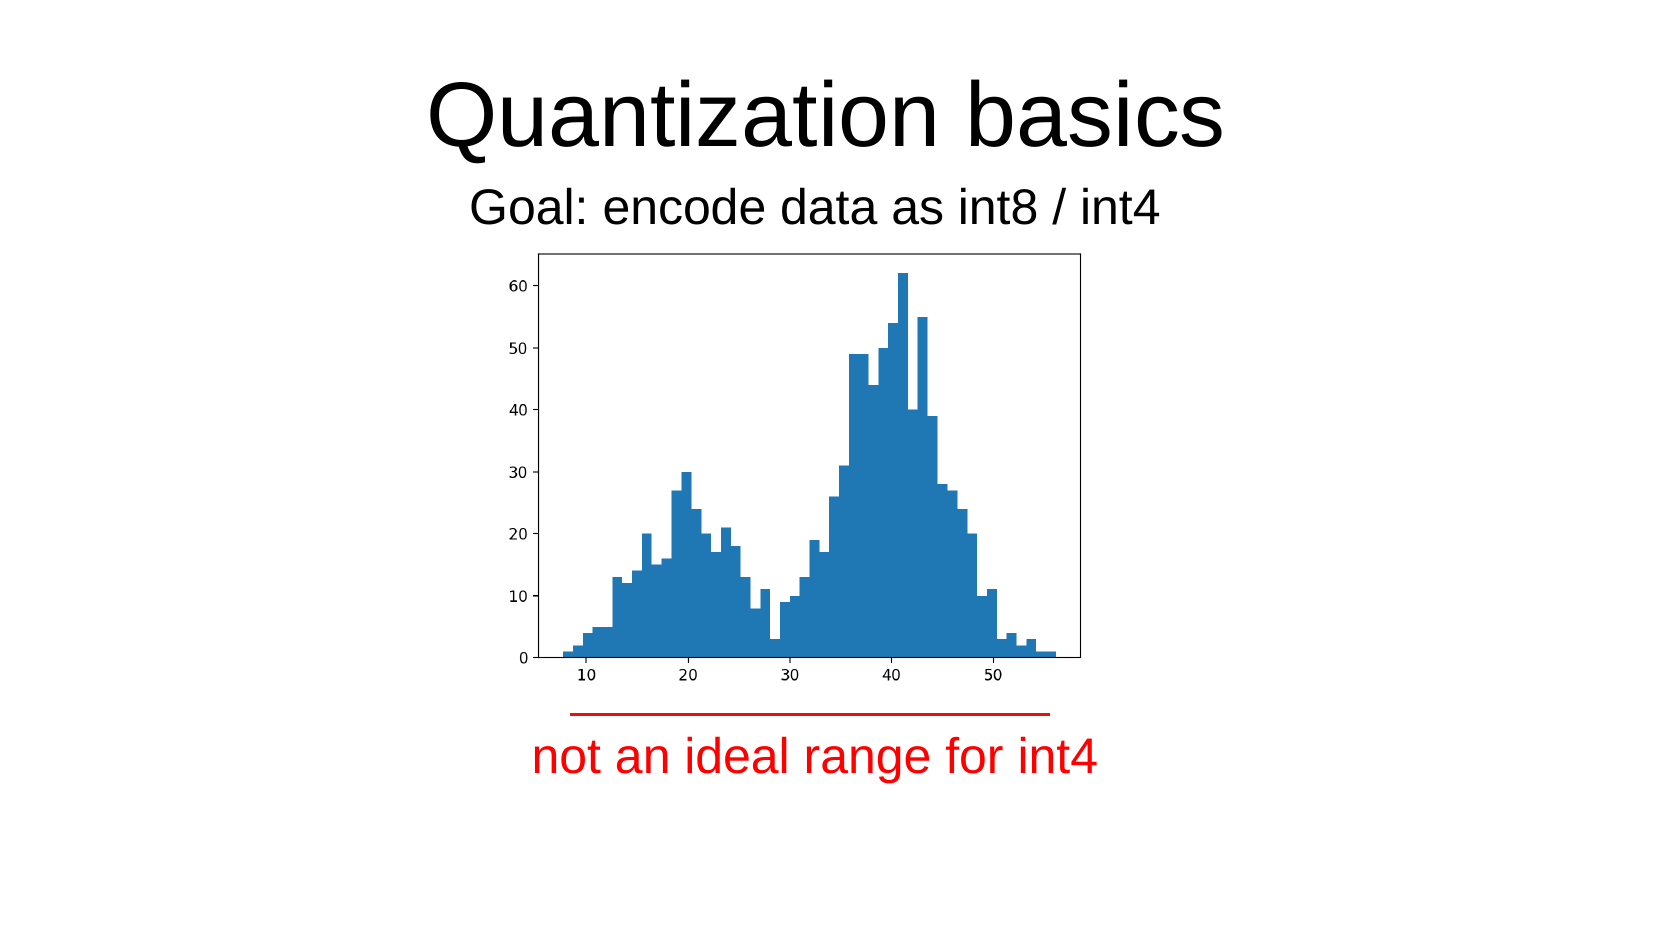

# Quantization basics
Goal: encode data as int8 / int4
not an ideal range for int4